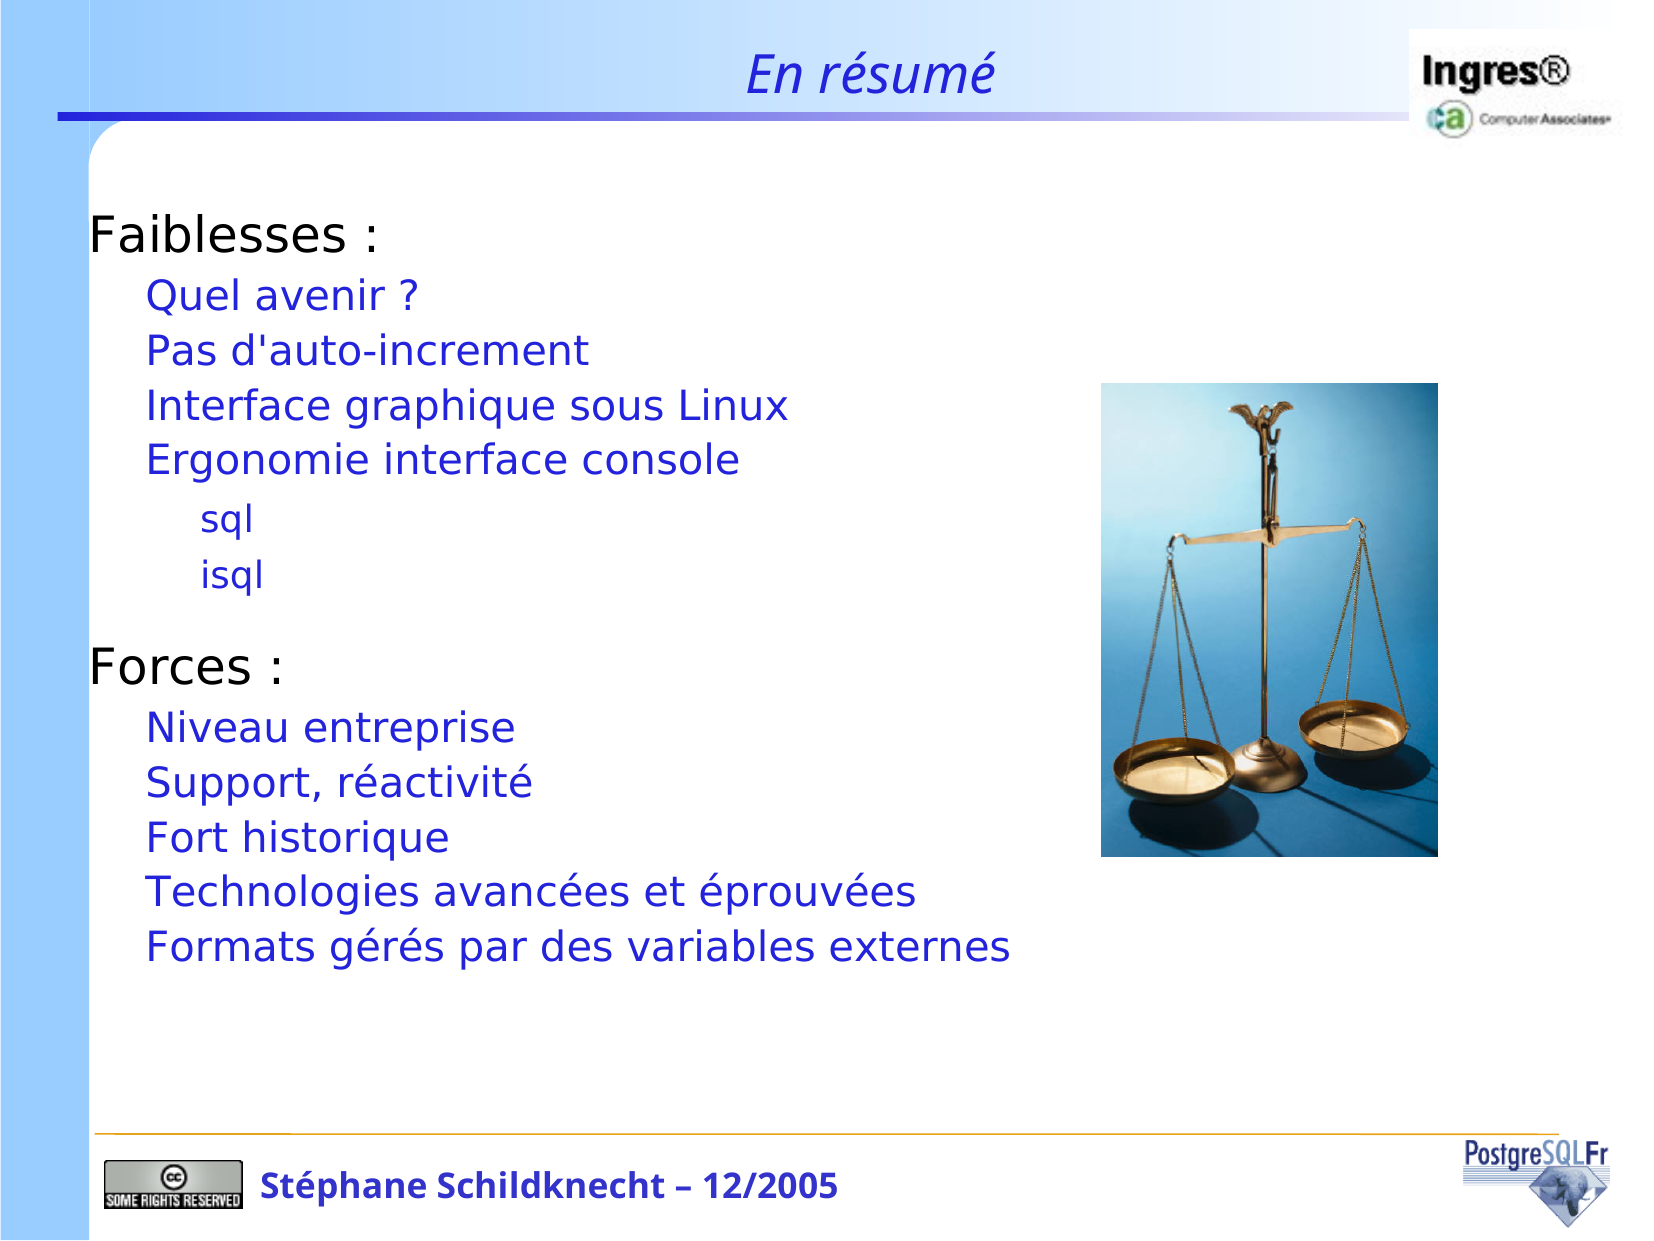

# En résumé
Faiblesses :
Quel avenir ?
Pas d'auto-increment
Interface graphique sous Linux
Ergonomie interface console
sql
isql
Forces :
Niveau entreprise
Support, réactivité
Fort historique
Technologies avancées et éprouvées
Formats gérés par des variables externes